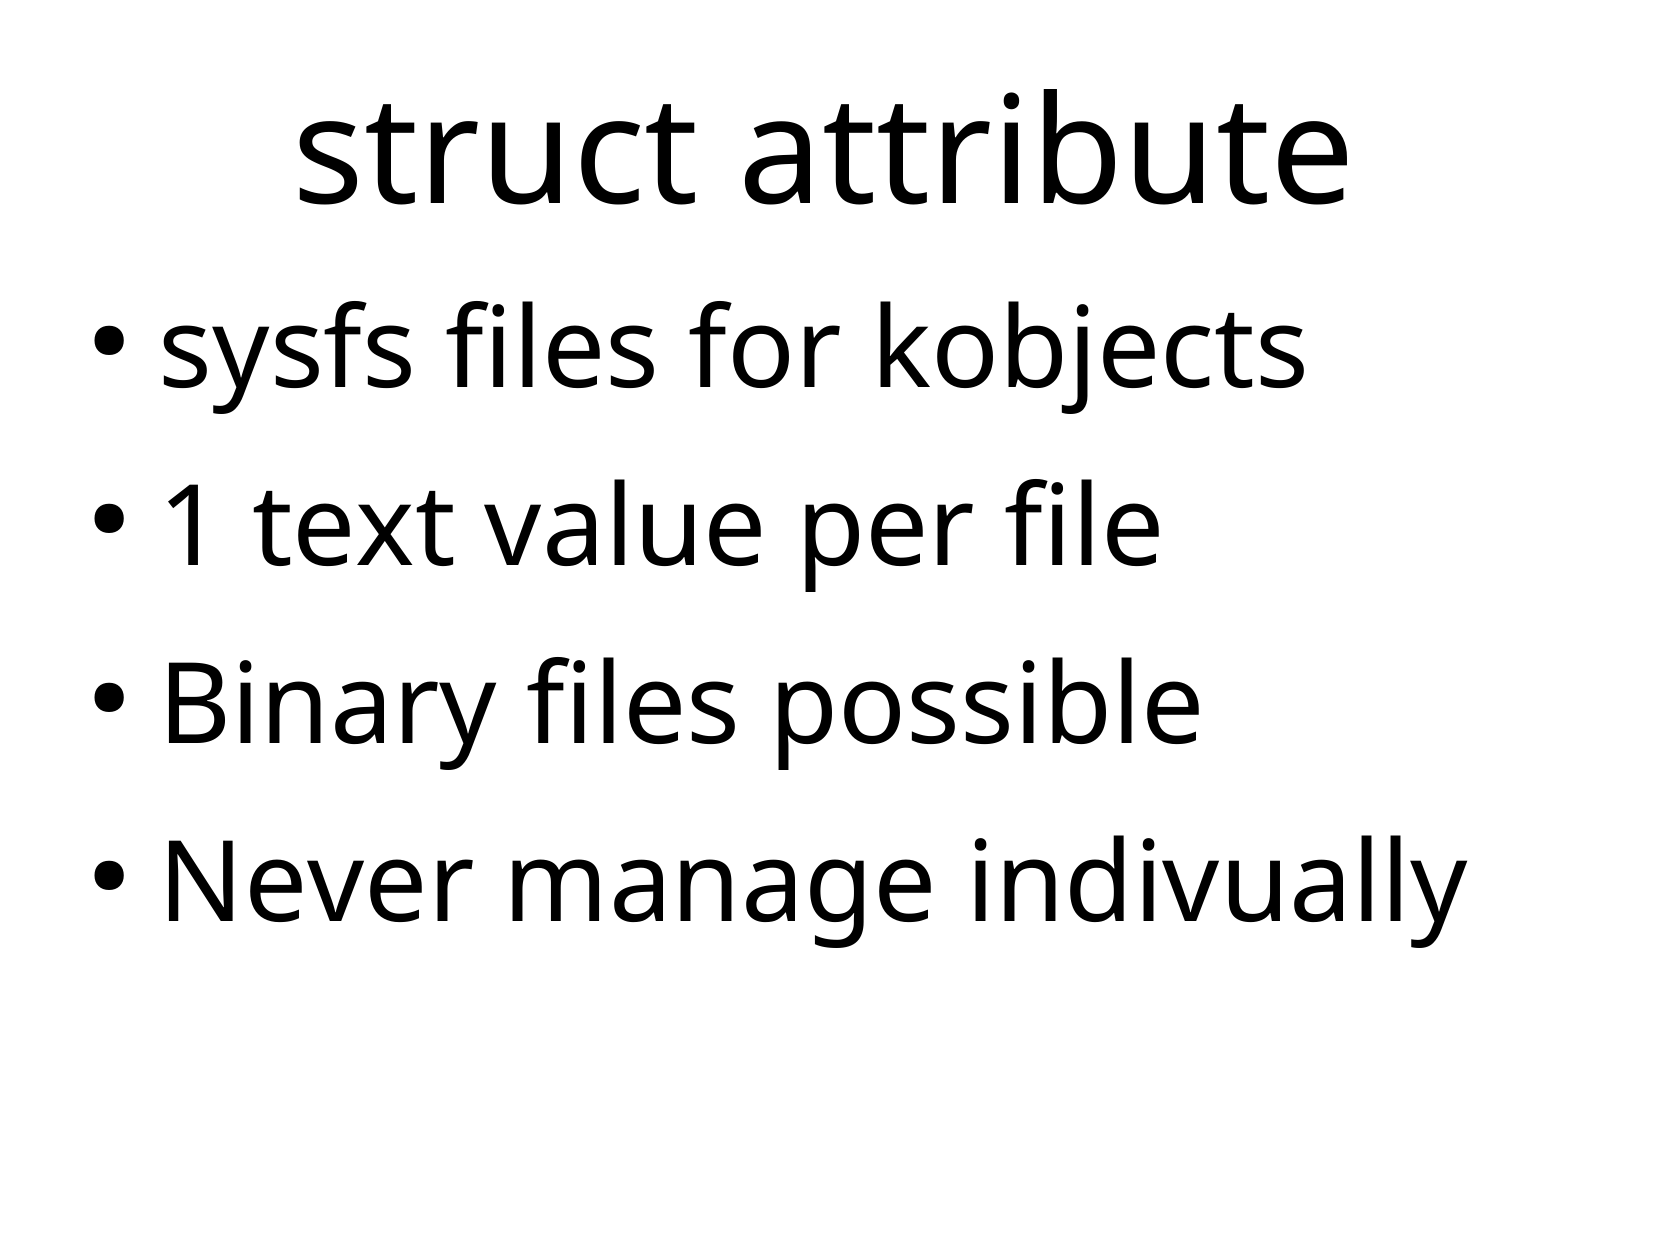

struct attribute
 sysfs files for kobjects
 1 text value per file
 Binary files possible
 Never manage indivually